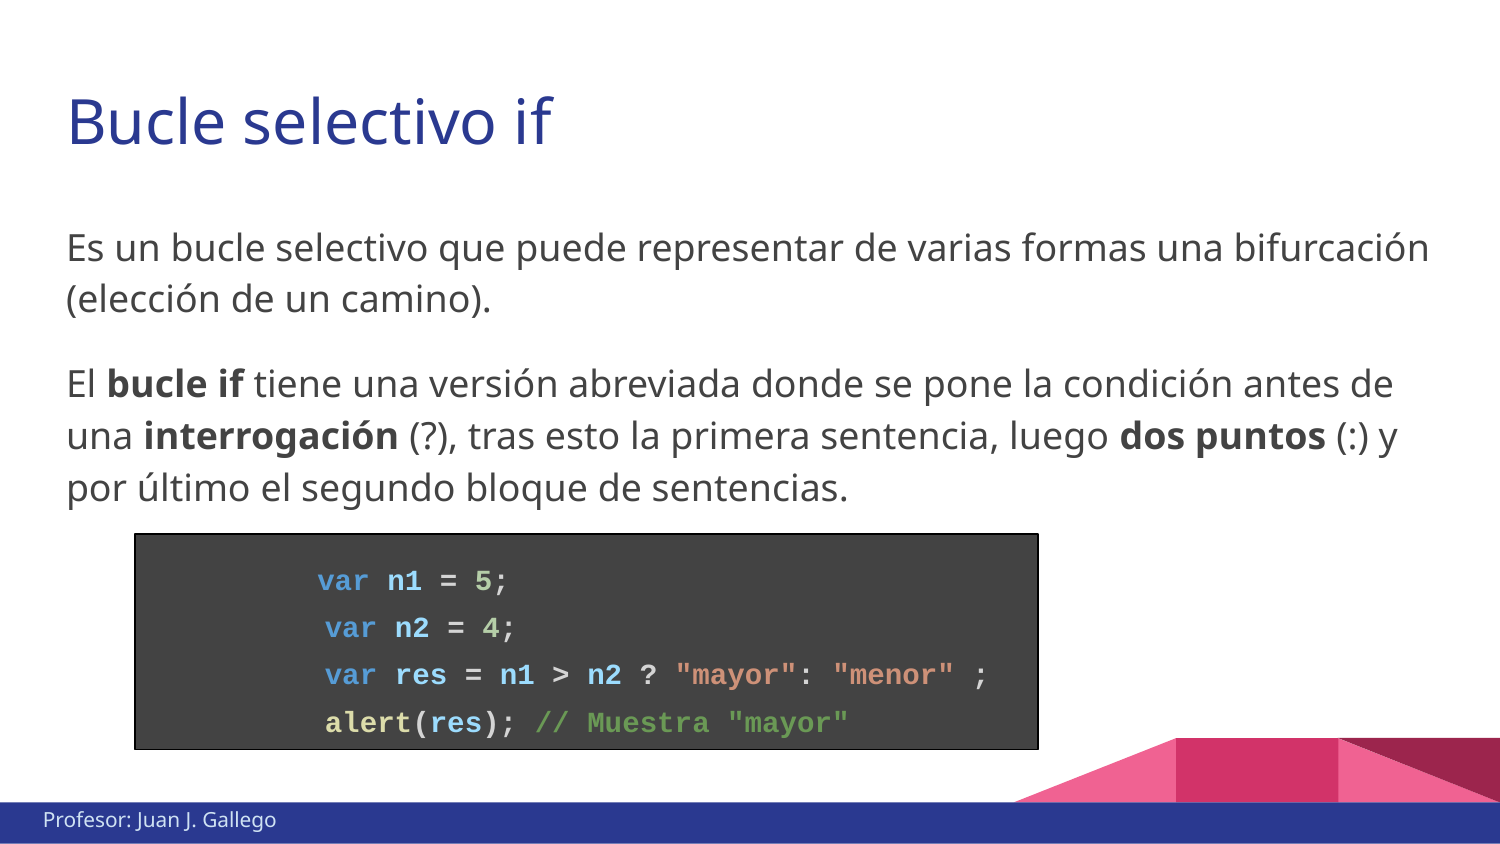

# Bucle selectivo if
Es un bucle selectivo que puede representar de varias formas una bifurcación (elección de un camino).
El bucle if tiene una versión abreviada donde se pone la condición antes de una interrogación (?), tras esto la primera sentencia, luego dos puntos (:) y por último el segundo bloque de sentencias.
 var n1 = 5;
 var n2 = 4;
 var res = n1 > n2 ? "mayor": "menor" ;
 alert(res); // Muestra "mayor"